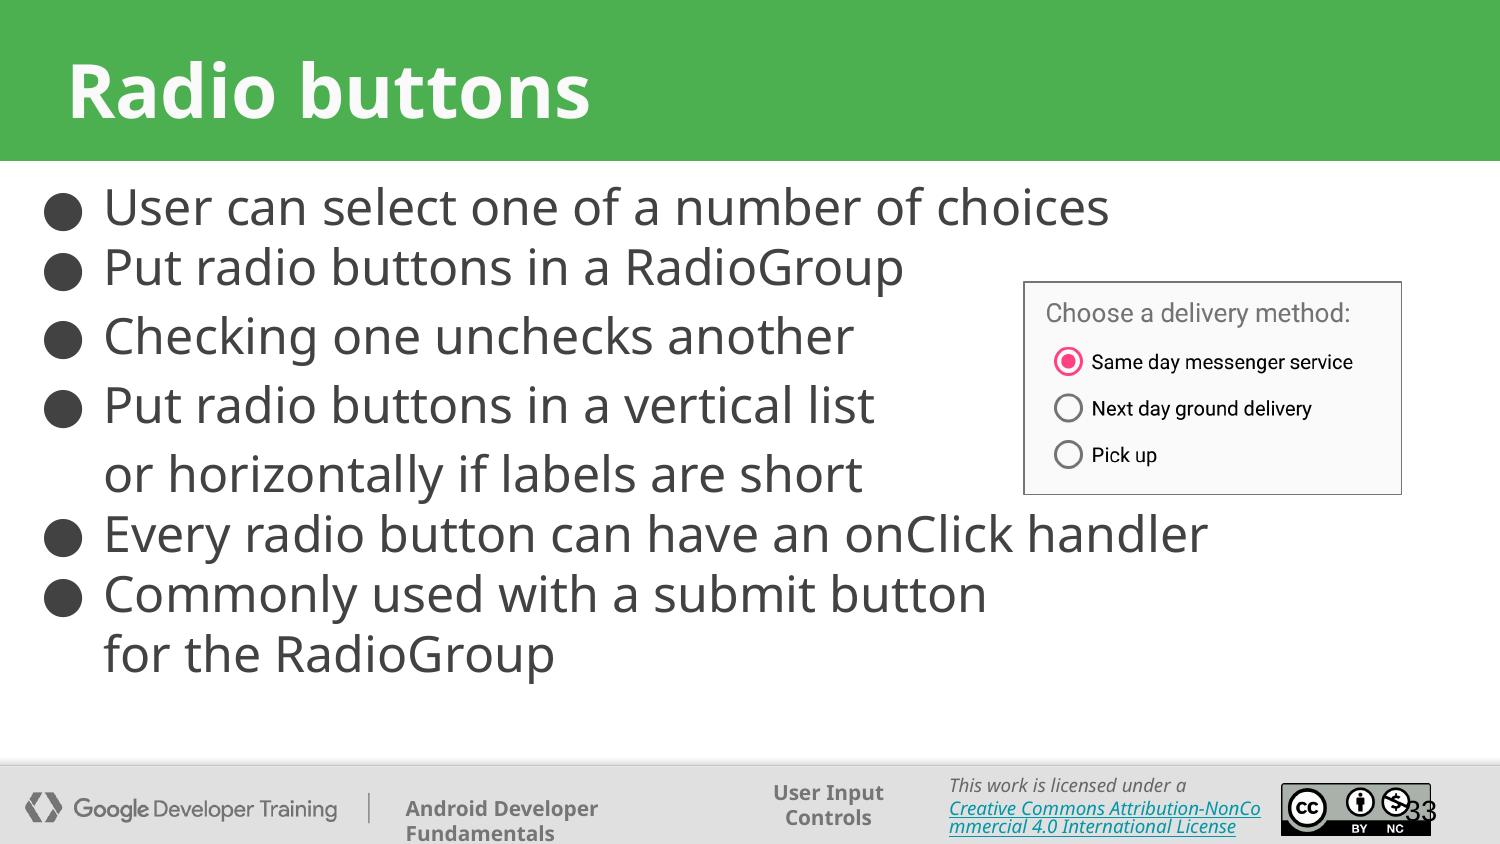

# Radio buttons
User can select one of a number of choices
Put radio buttons in a RadioGroup
Checking one unchecks another
Put radio buttons in a vertical list
or horizontally if labels are short
Every radio button can have an onClick handler
Commonly used with a submit button
for the RadioGroup